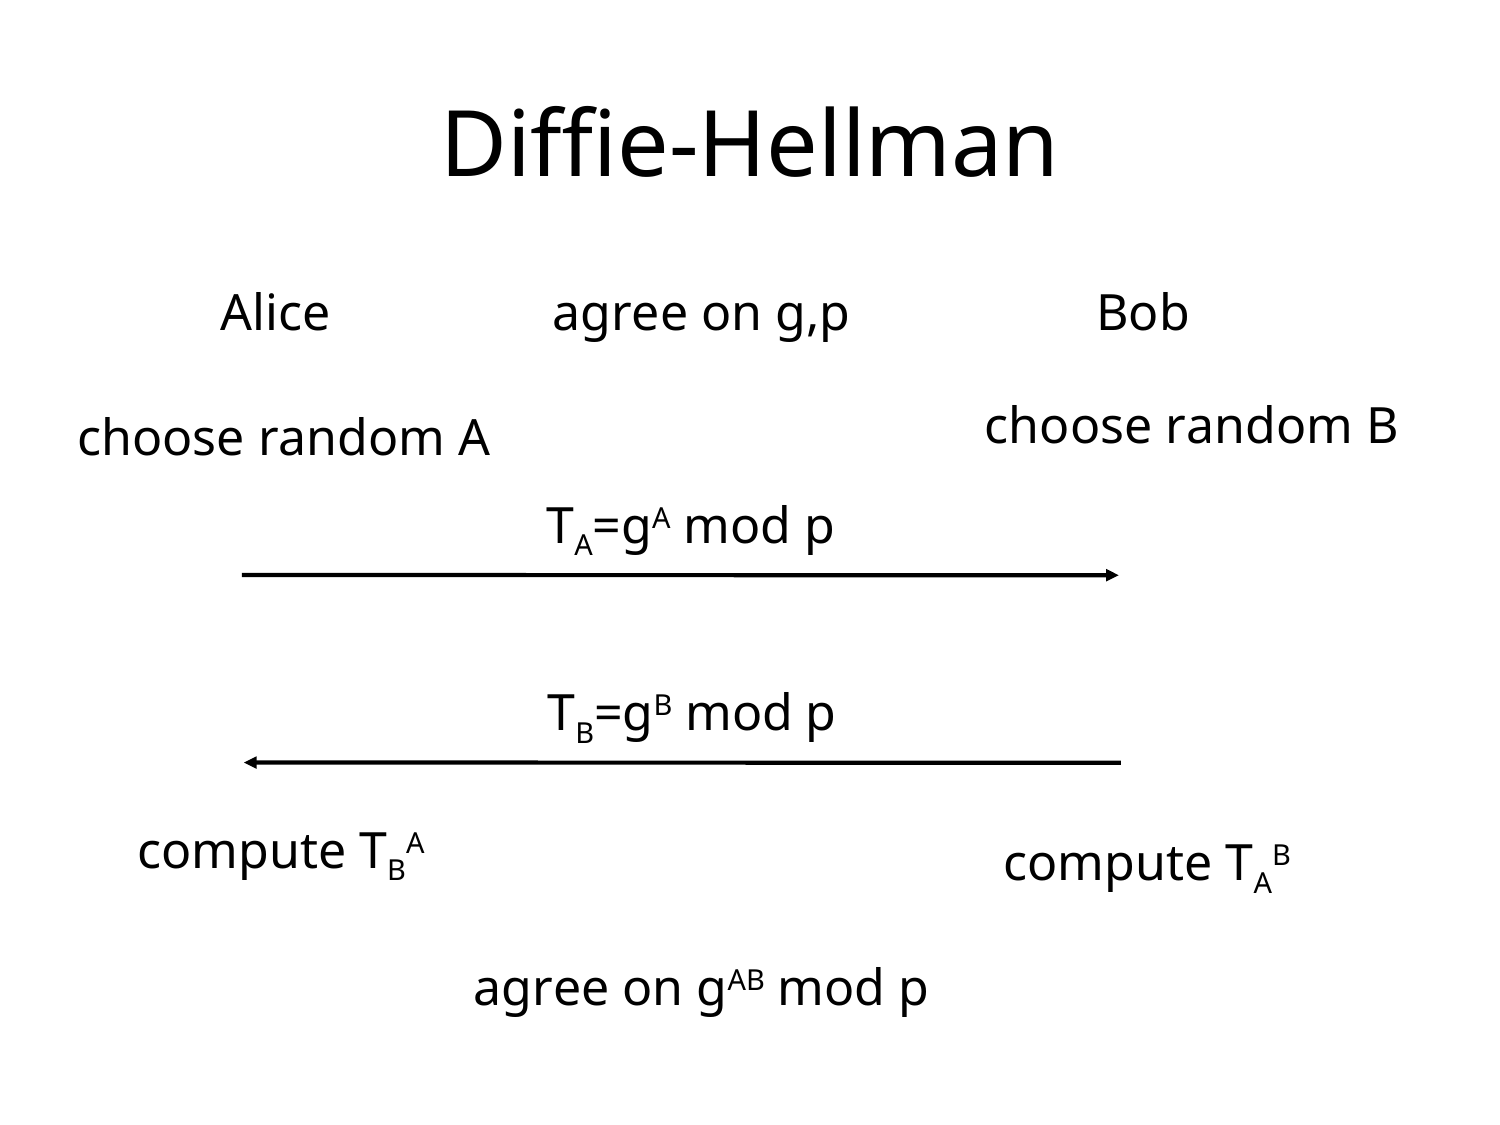

# Diffie-Hellman
Alice
agree on g,p
Bob
choose random B
choose random A
TA=gA mod p
TB=gB mod p
compute TBA
compute TAB
agree on gAB mod p